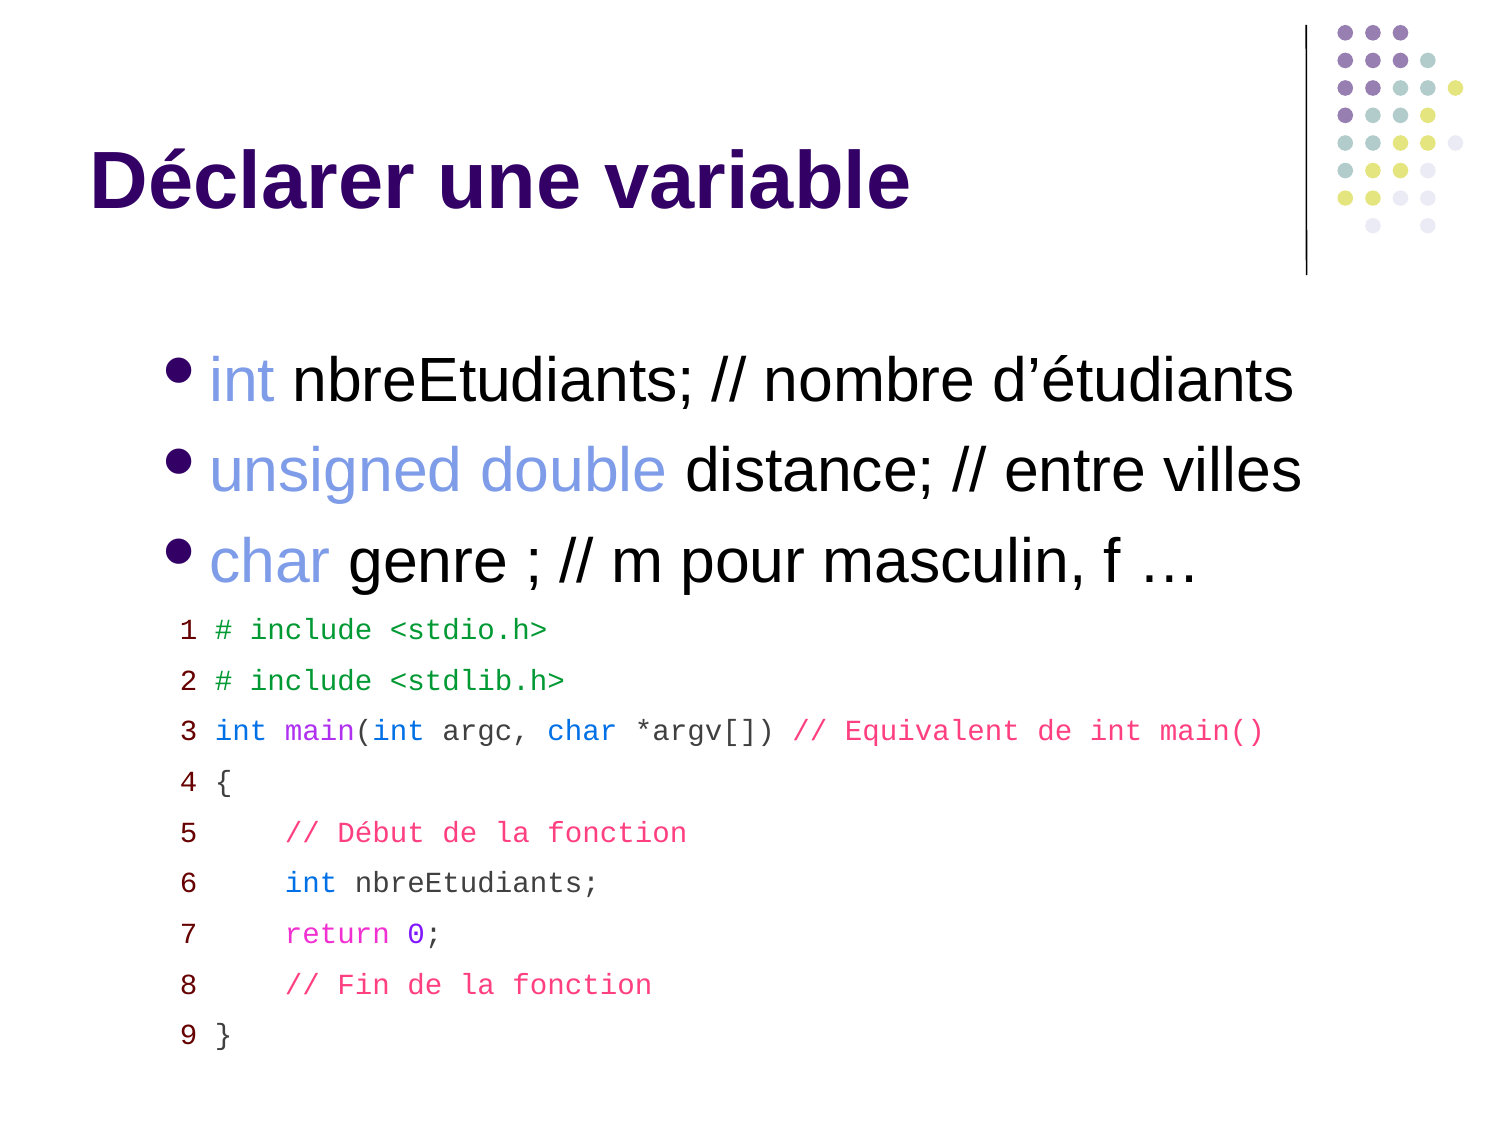

# Déclarer une variable
int nbreEtudiants; // nombre d’étudiants
unsigned double distance; // entre villes
char genre ; // m pour masculin, f …
 1 # include <stdio.h>
 2 # include <stdlib.h>
 3 int main(int argc, char *argv[]) // Equivalent de int main()
 4 {
 5 // Début de la fonction
 6 int nbreEtudiants;
 7 return 0;
 8 // Fin de la fonction
 9 }